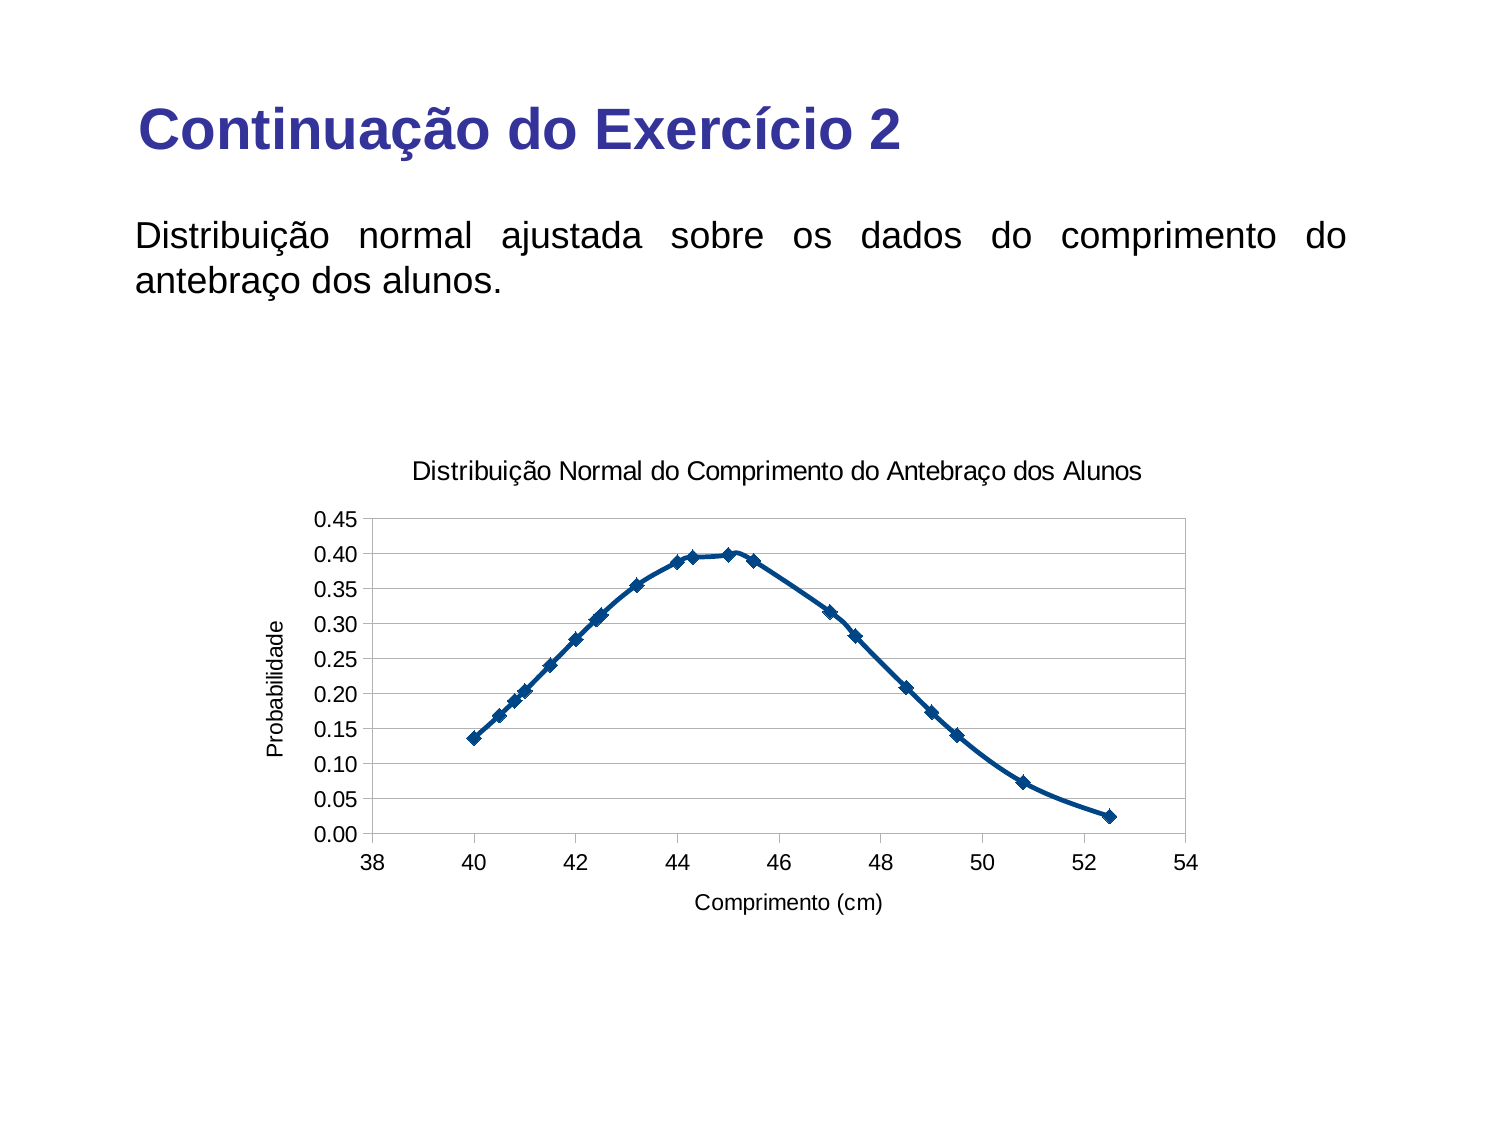

Continuação do Exercício 2
Distribuição normal ajustada sobre os dados do comprimento do antebraço dos alunos.
### Chart: Distribuição Normal do Comprimento do Antebraço dos Alunos
| Category | Y |
|---|---|